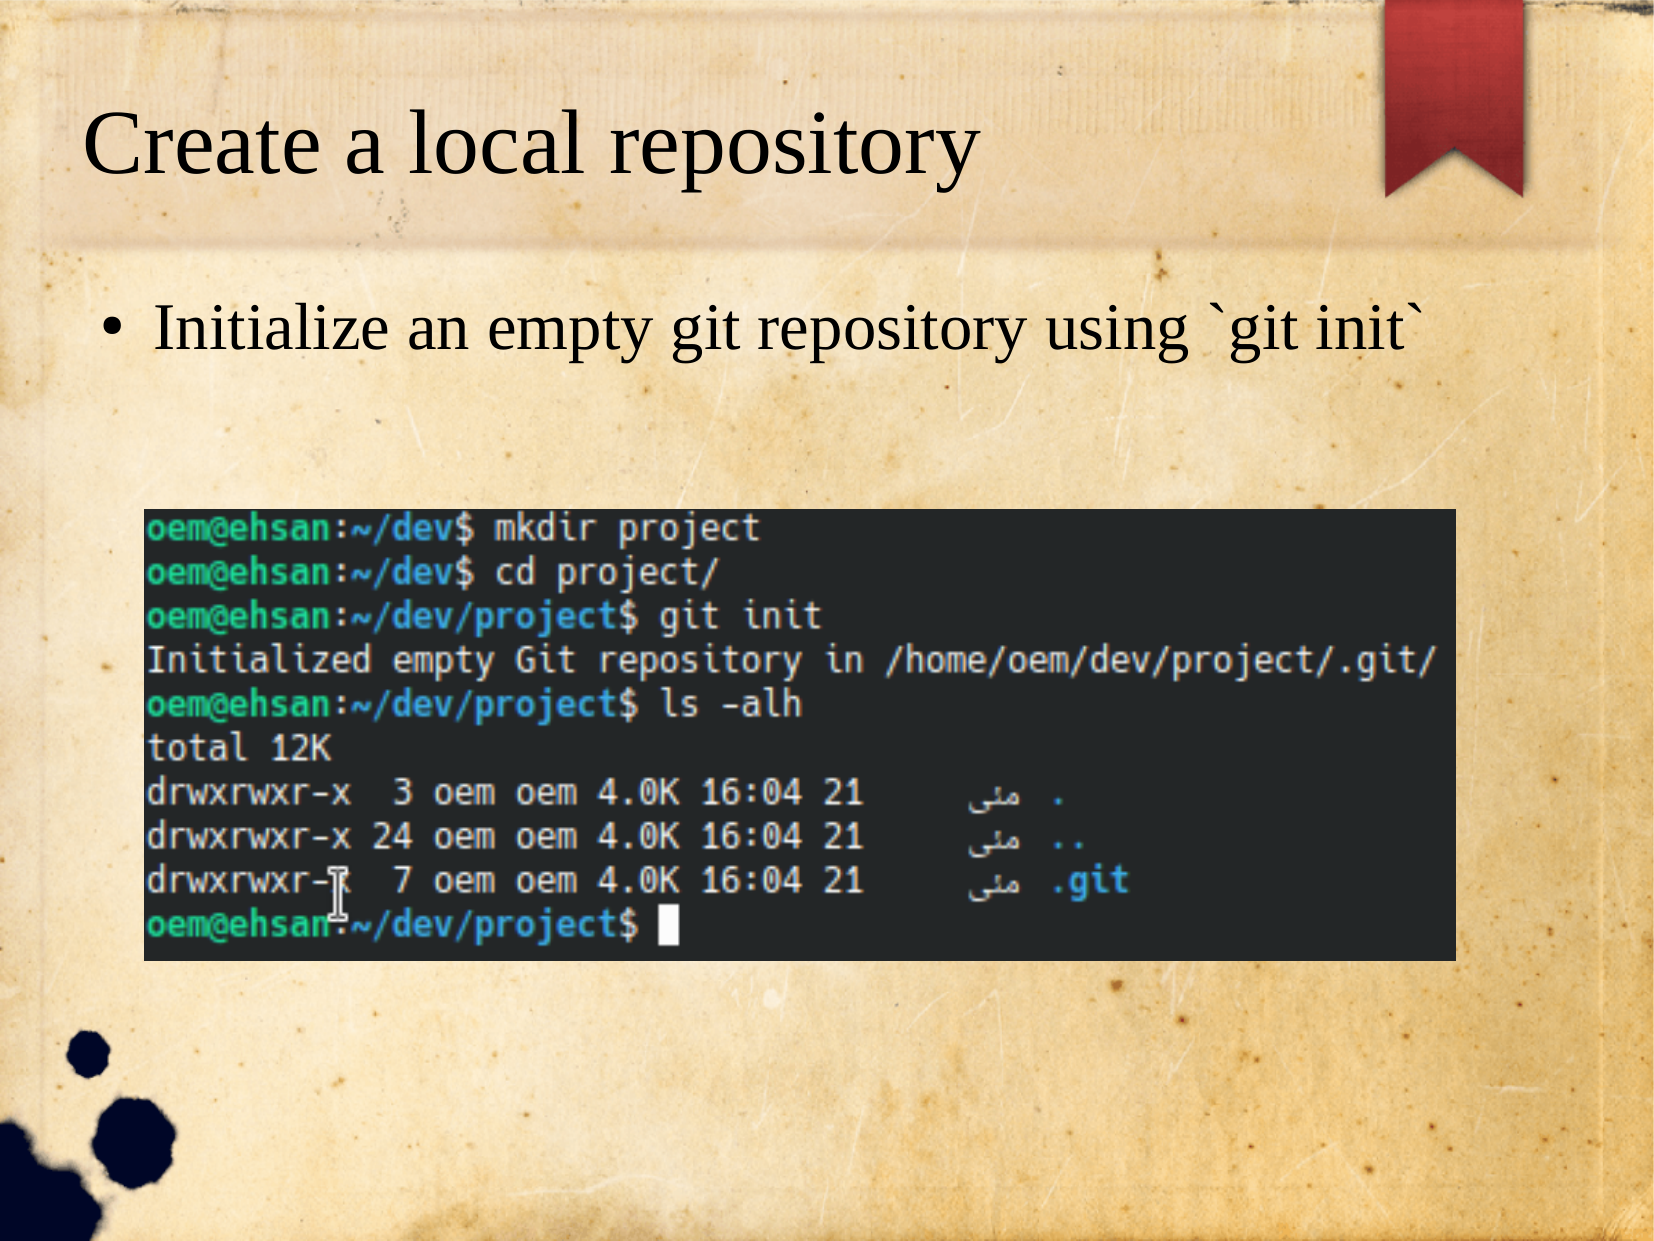

# Create a local repository
Initialize an empty git repository using `git init`